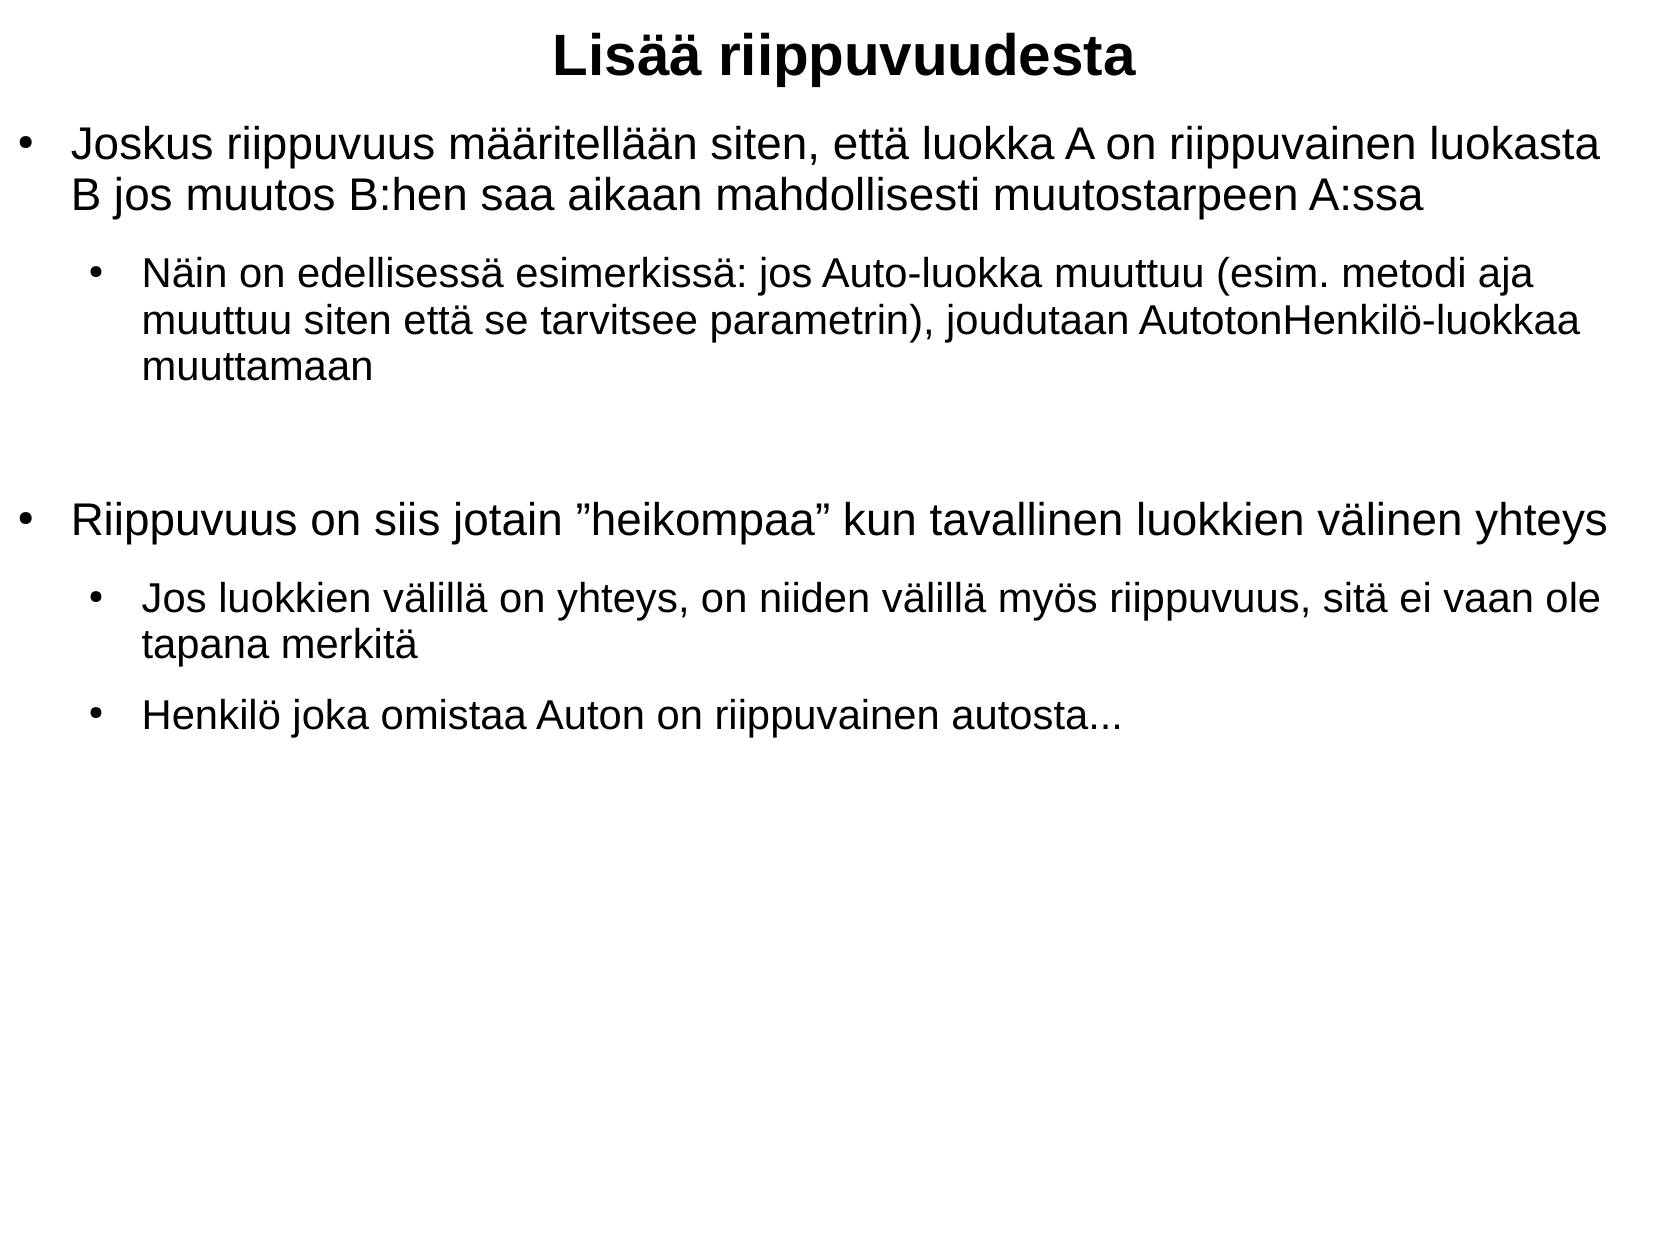

# Lisää riippuvuudesta
Joskus riippuvuus määritellään siten, että luokka A on riippuvainen luokasta B jos muutos B:hen saa aikaan mahdollisesti muutostarpeen A:ssa
Näin on edellisessä esimerkissä: jos Auto-luokka muuttuu (esim. metodi aja muuttuu siten että se tarvitsee parametrin), joudutaan AutotonHenkilö-luokkaa muuttamaan
Riippuvuus on siis jotain ”heikompaa” kun tavallinen luokkien välinen yhteys
Jos luokkien välillä on yhteys, on niiden välillä myös riippuvuus, sitä ei vaan ole tapana merkitä
Henkilö joka omistaa Auton on riippuvainen autosta...